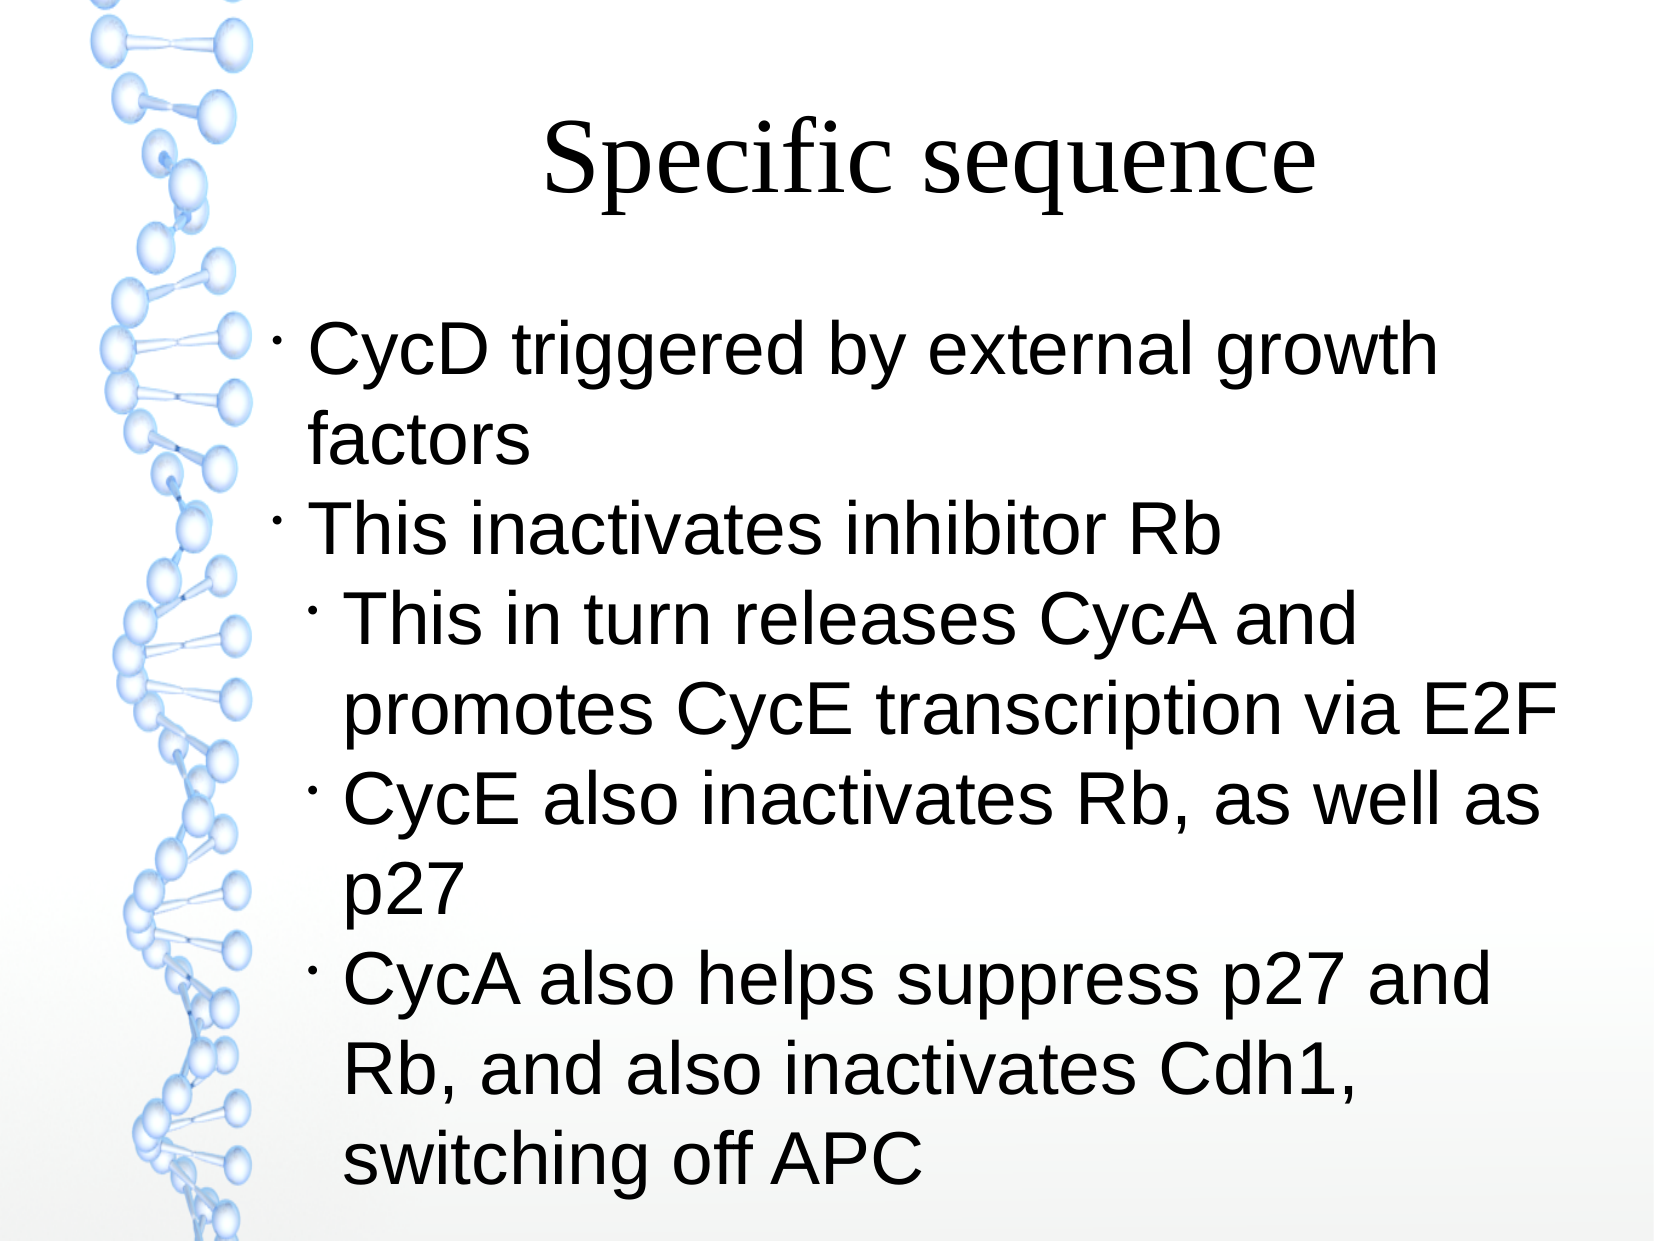

Specific sequence
CycD triggered by external growth factors
This inactivates inhibitor Rb
This in turn releases CycA and promotes CycE transcription via E2F
CycE also inactivates Rb, as well as p27
CycA also helps suppress p27 and Rb, and also inactivates Cdh1, switching off APC